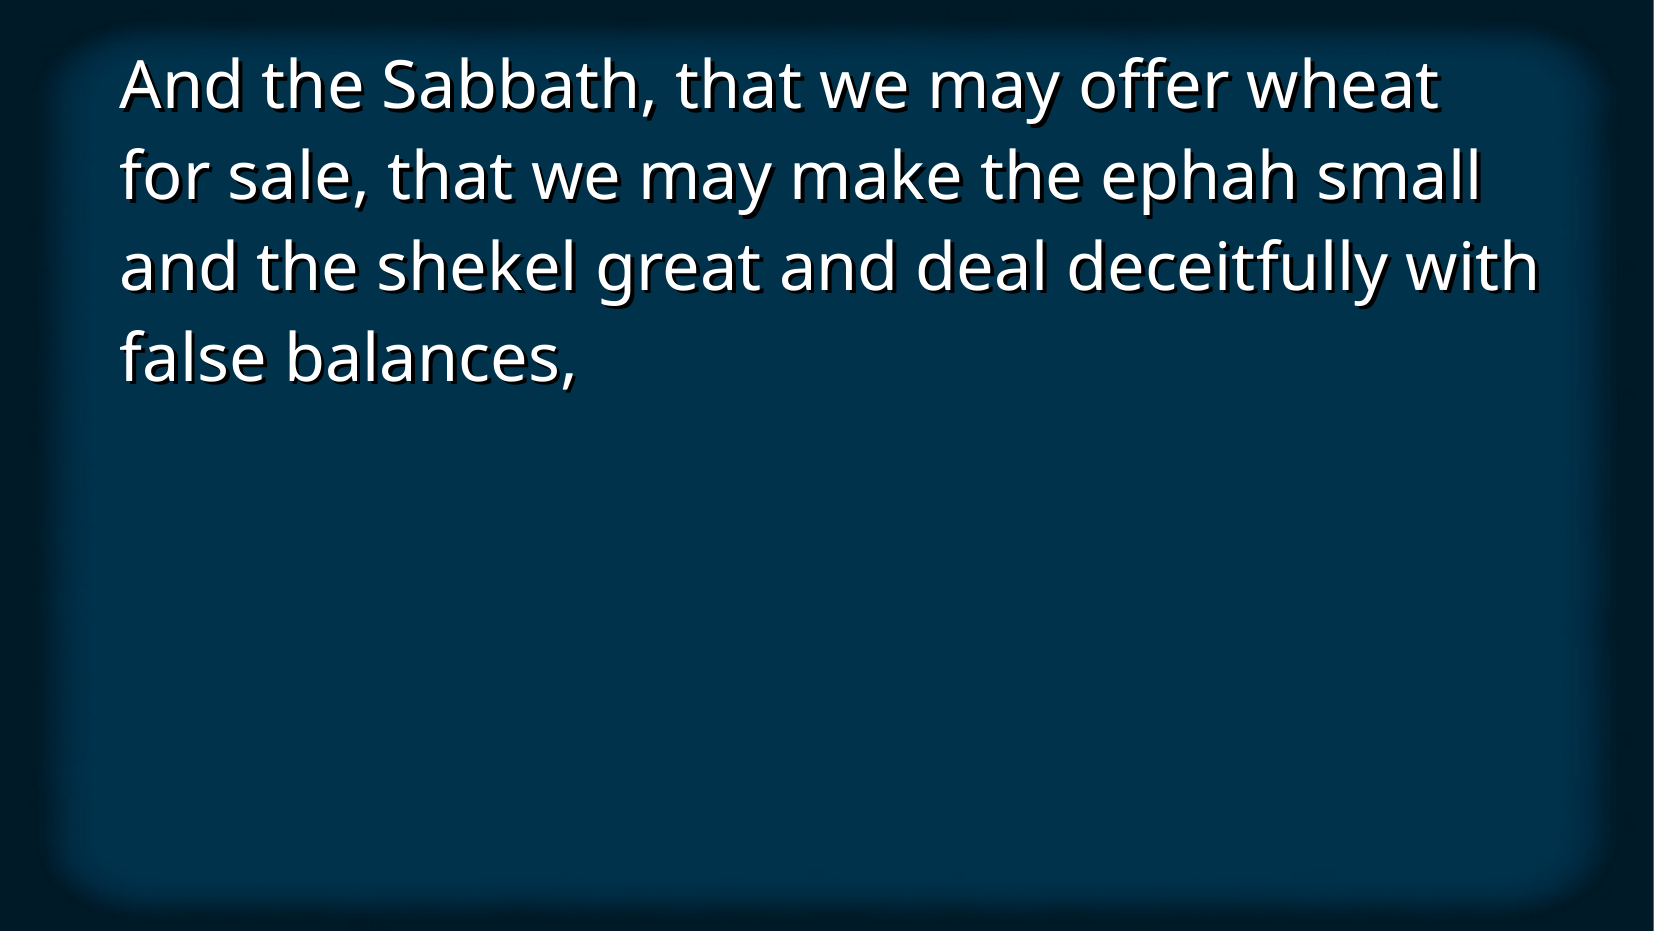

And the Sabbath, that we may offer wheat for sale, that we may make the ephah small and the shekel great and deal deceitfully with false balances,